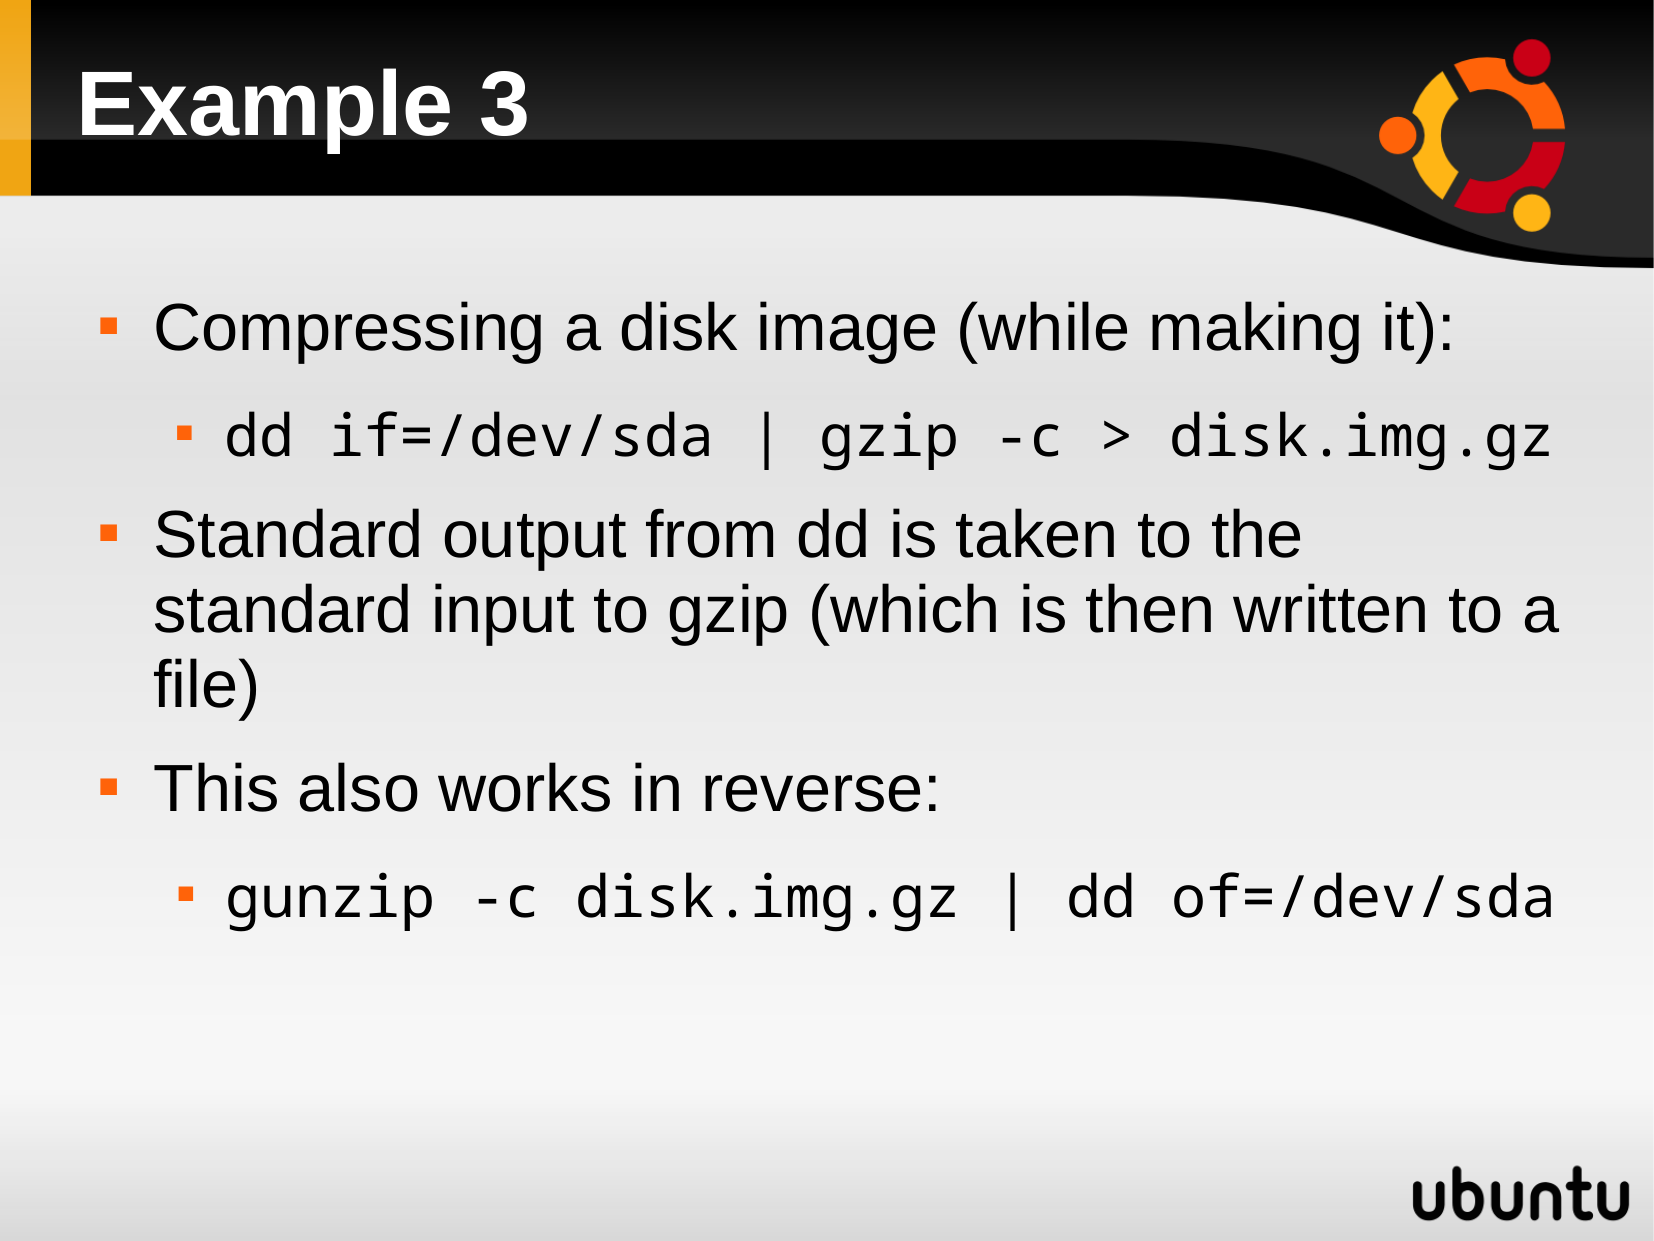

# Example 3
Compressing a disk image (while making it):
dd if=/dev/sda | gzip -c > disk.img.gz
Standard output from dd is taken to the standard input to gzip (which is then written to a file)
This also works in reverse:
gunzip -c disk.img.gz | dd of=/dev/sda